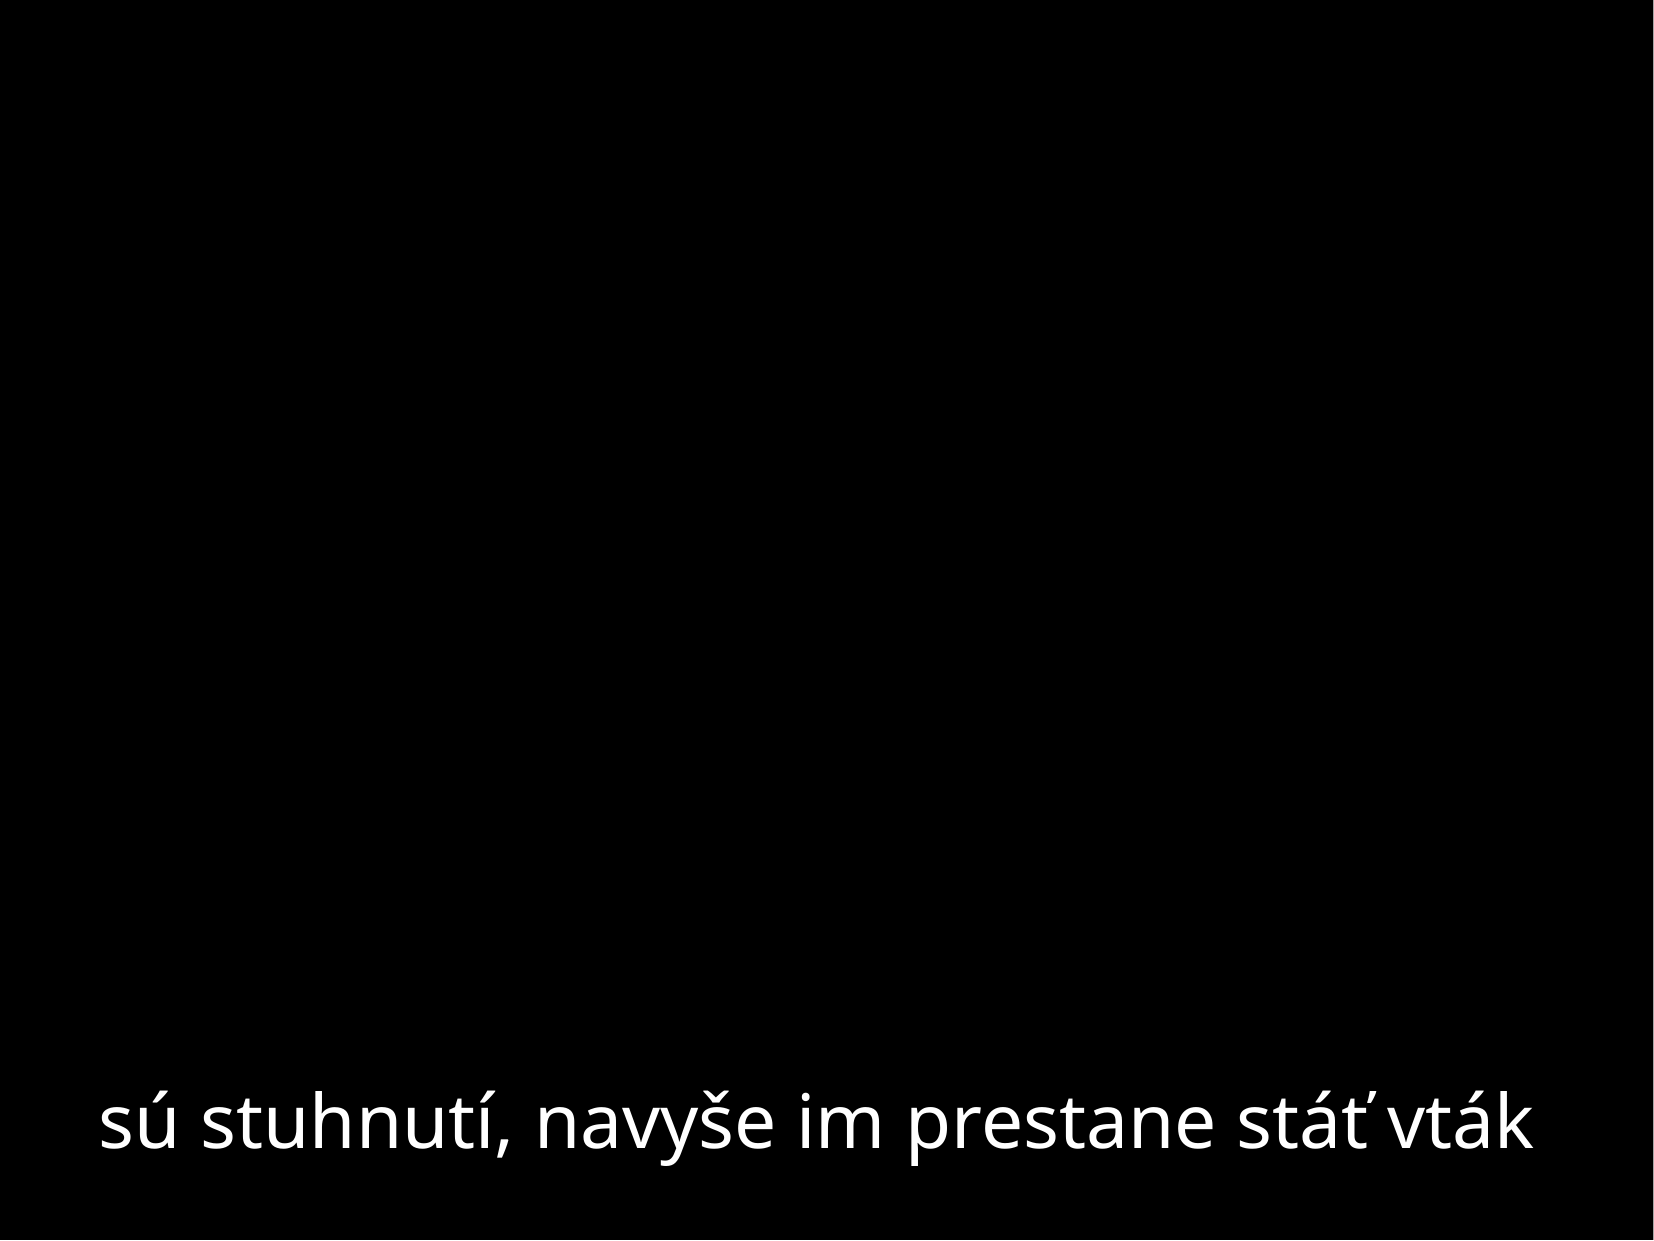

# sú stuhnutí, navyše im prestane stáť vták